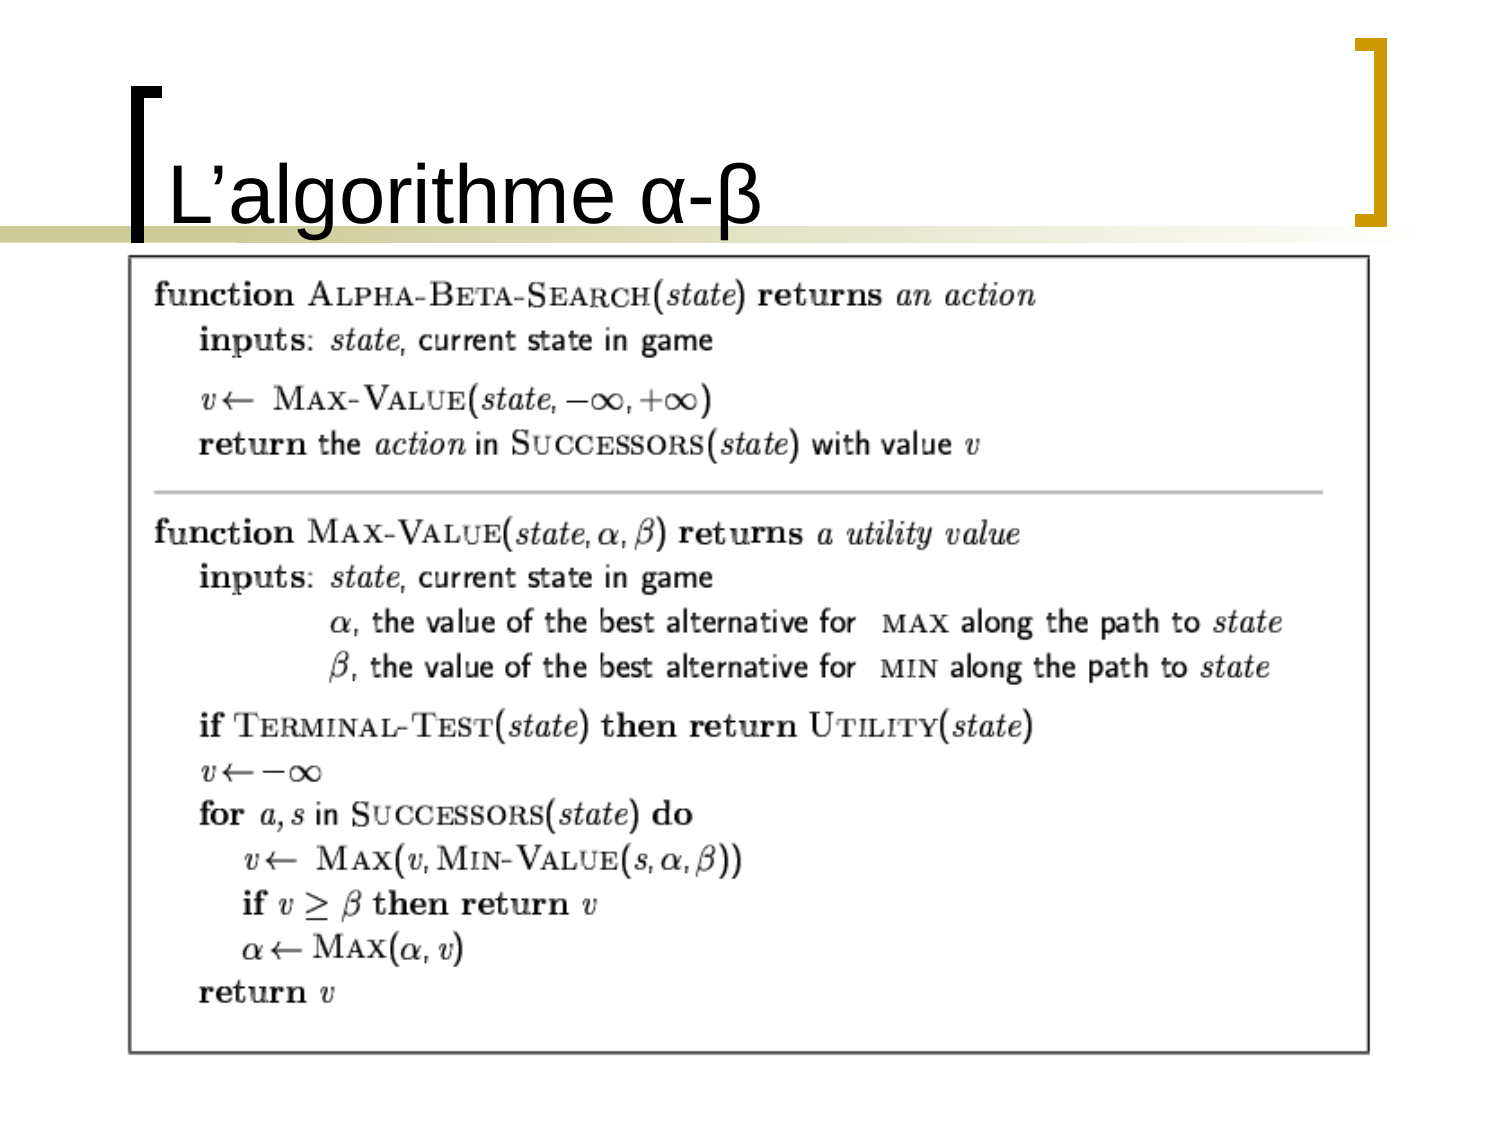

# L’algorithme α-β
2I013 - Projet - S.Lamprier